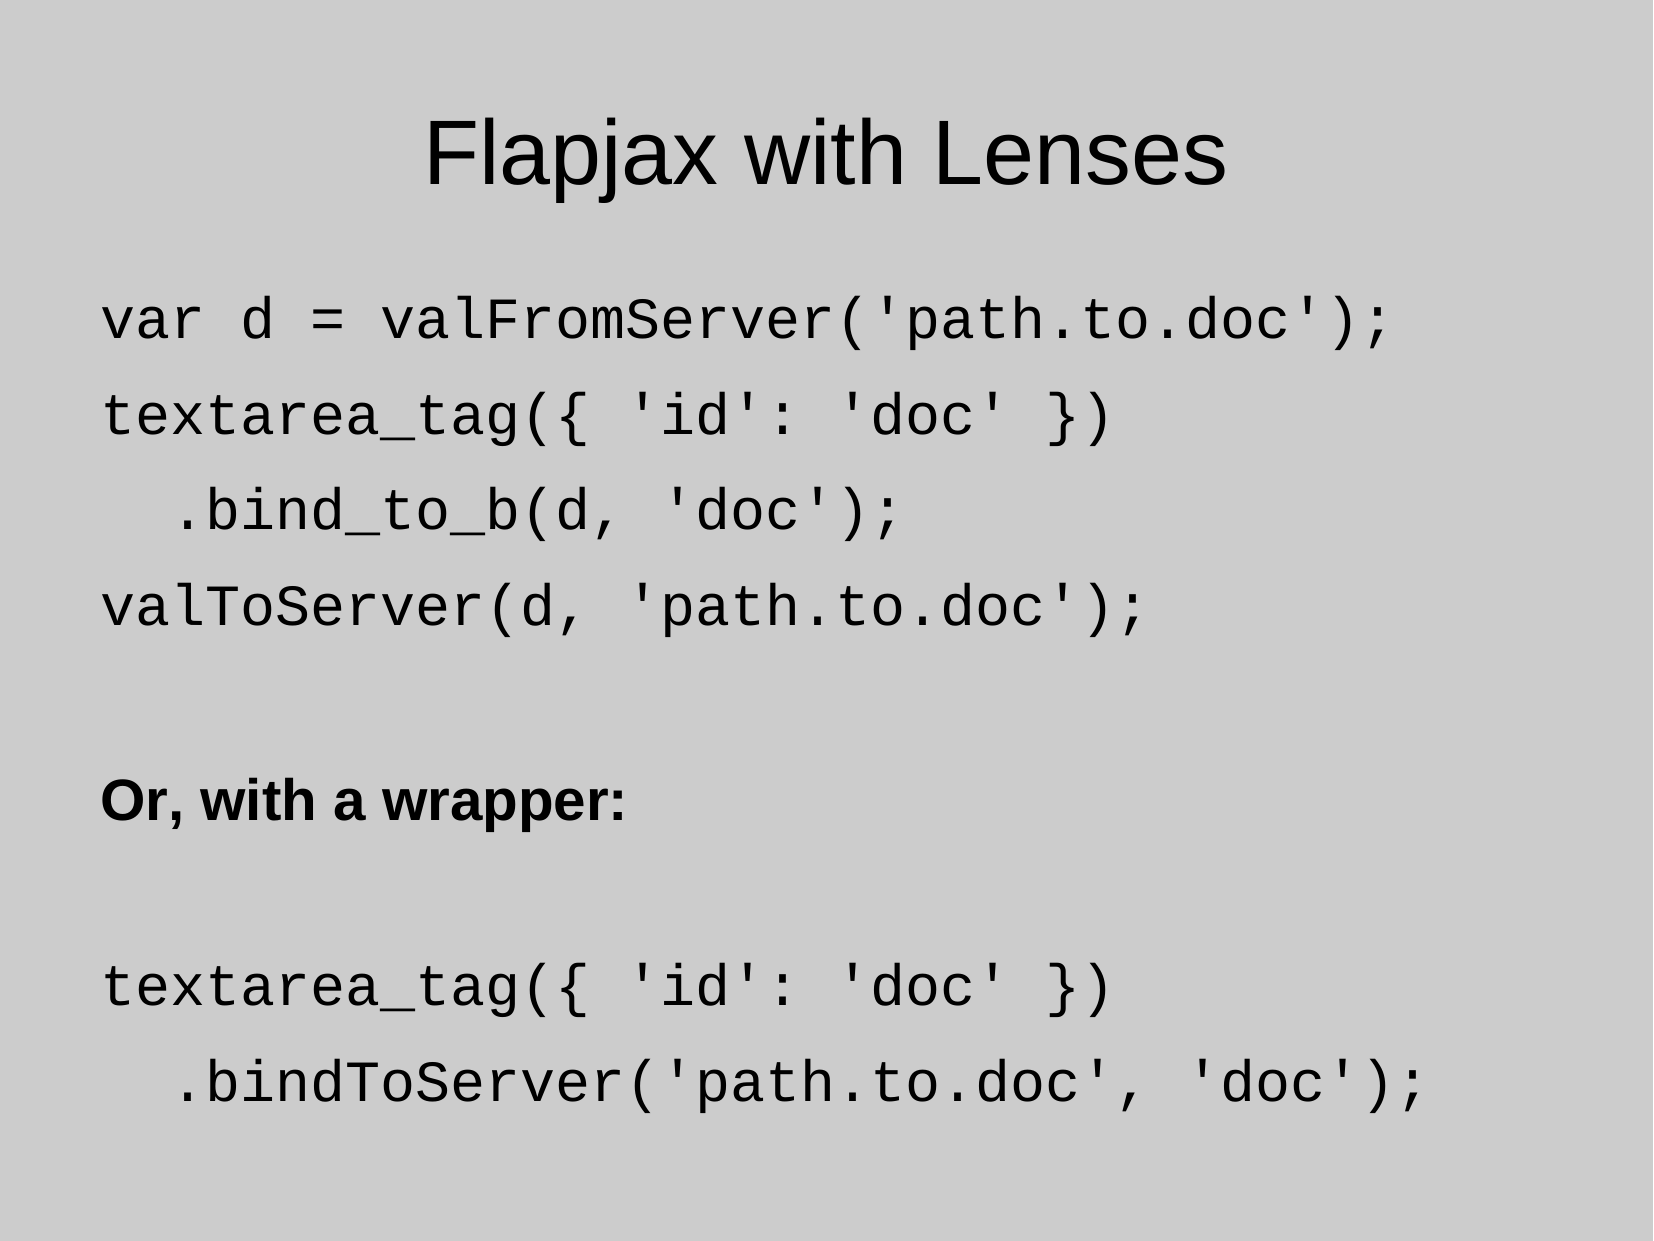

# Flapjax with Lenses
var d = valFromServer('path.to.doc');
textarea_tag({ 'id': 'doc' })
 .bind_to_b(d, 'doc');
valToServer(d, 'path.to.doc');
Or, with a wrapper:
textarea_tag({ 'id': 'doc' })
 .bindToServer('path.to.doc', 'doc');